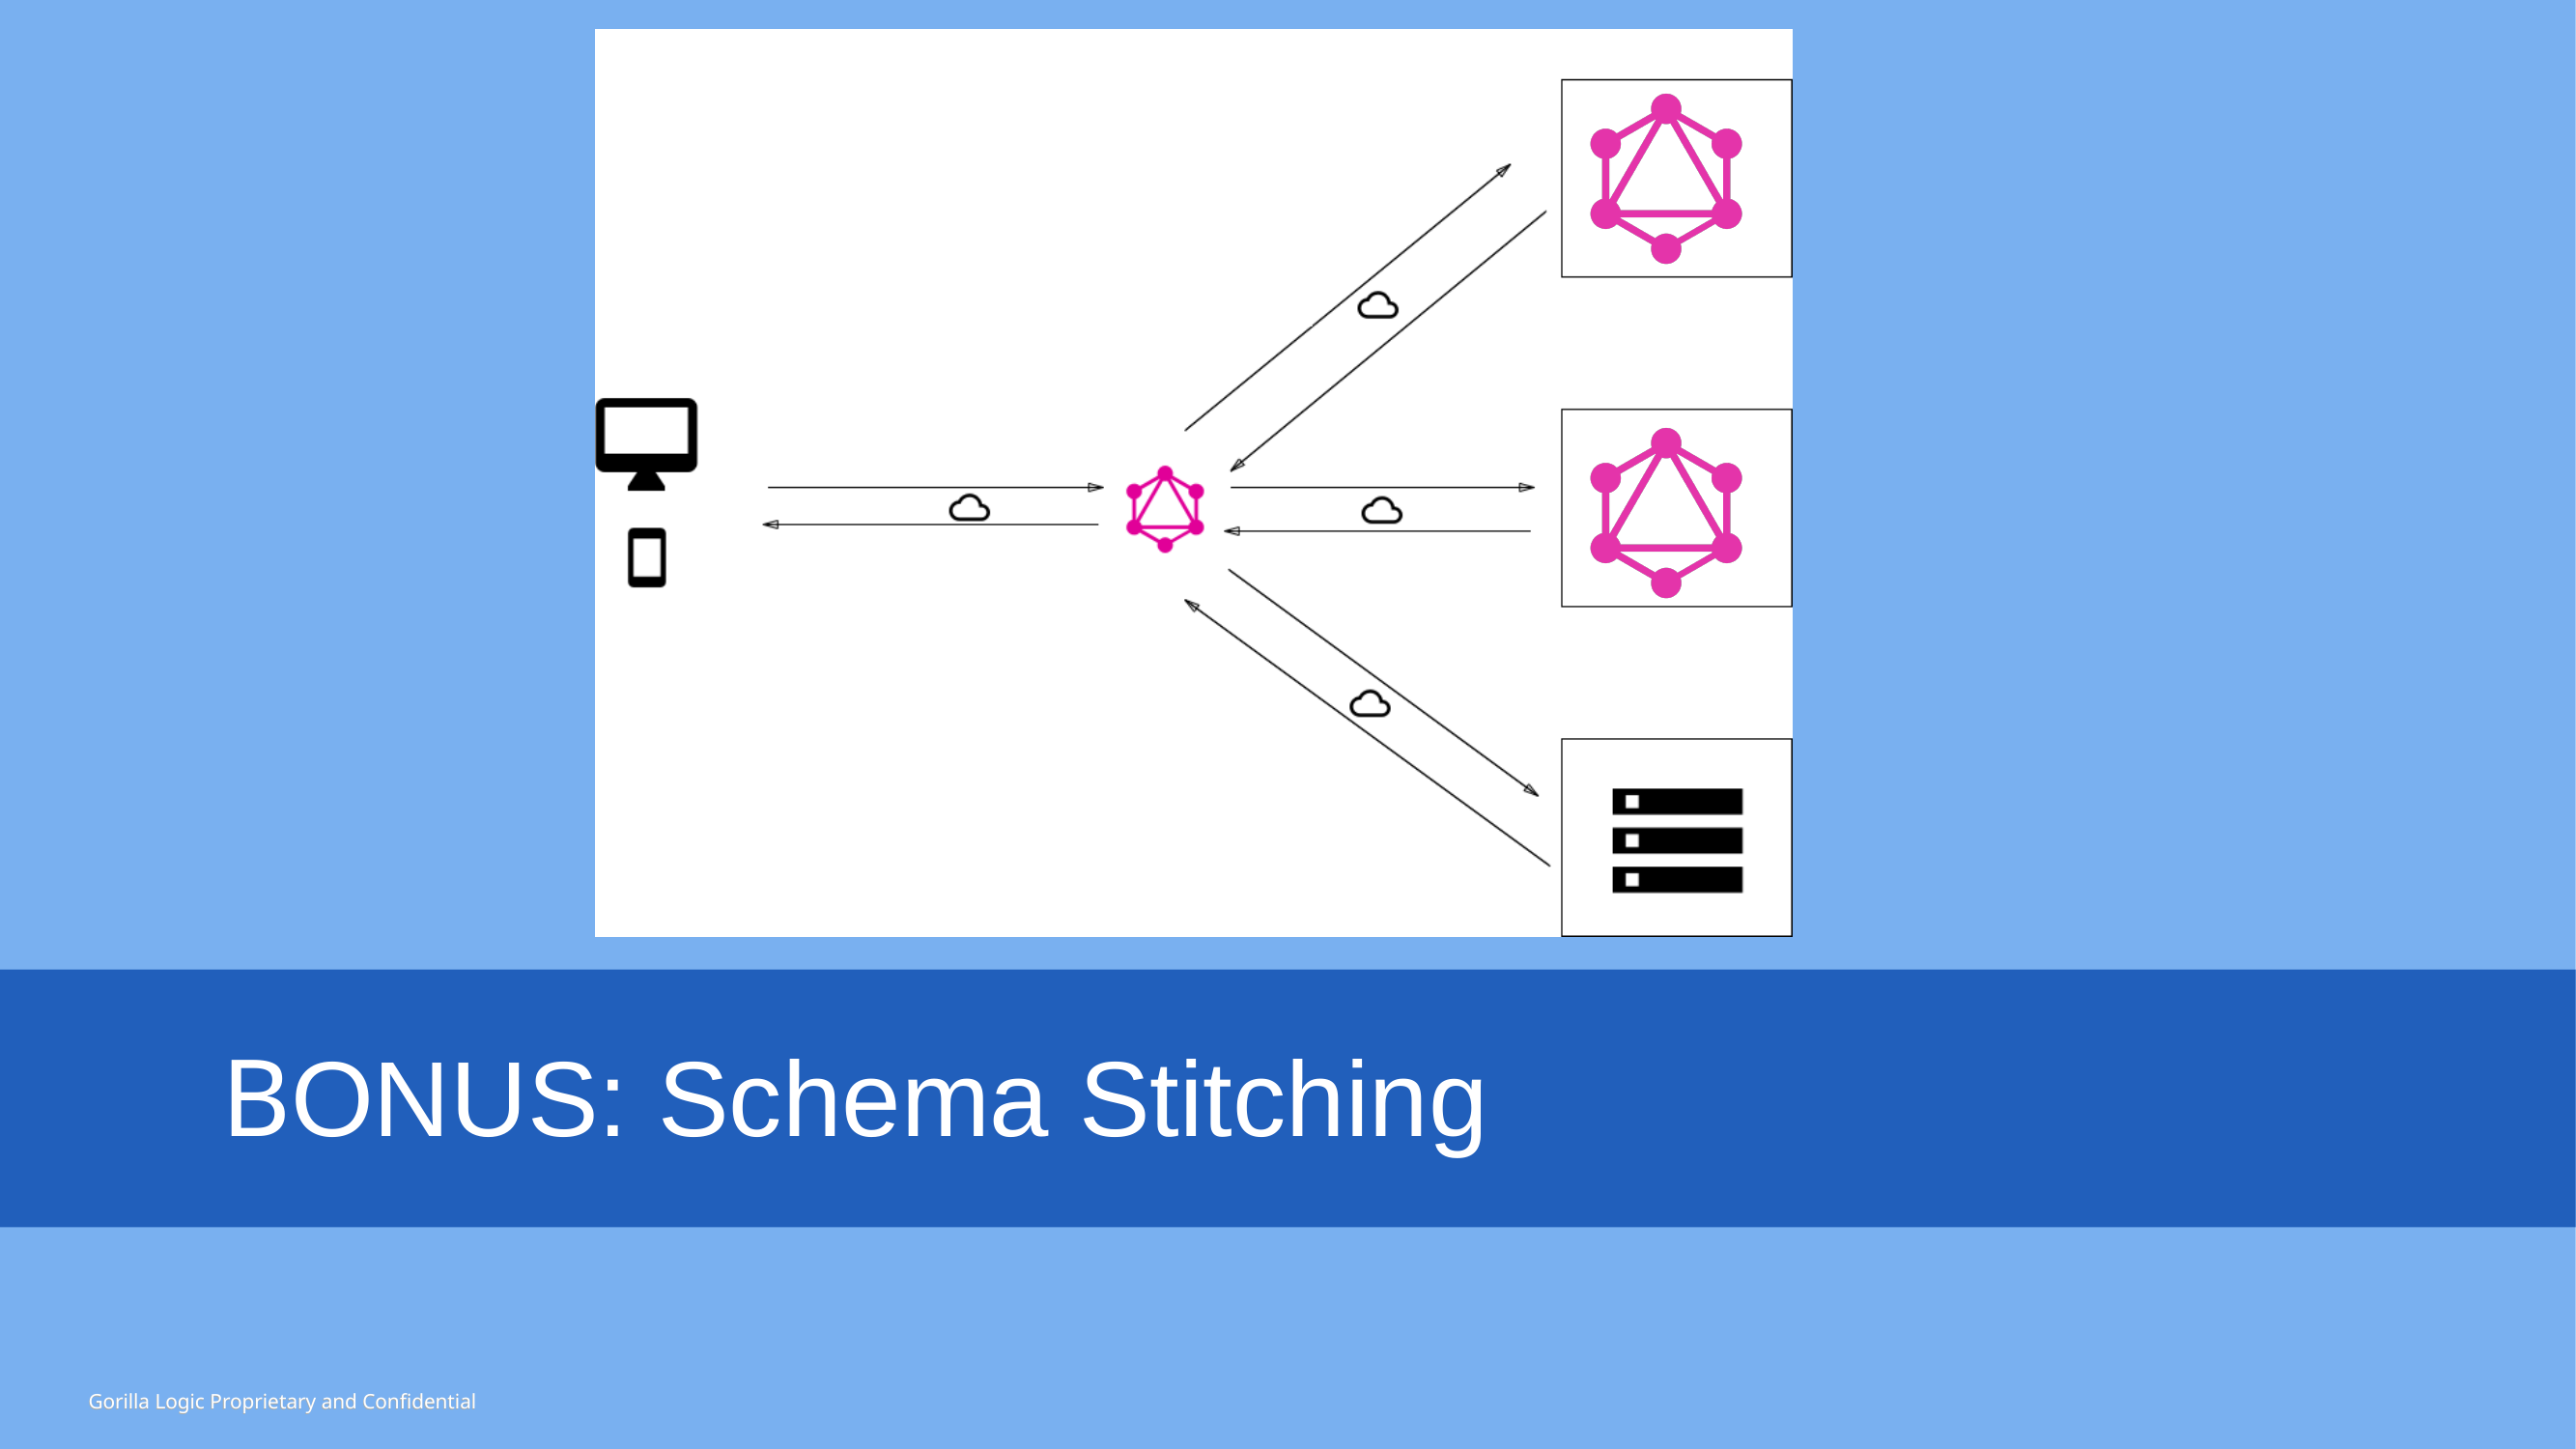

BONUS: Schema Stitching
BO
Gorilla Logic Proprietary and Confidential